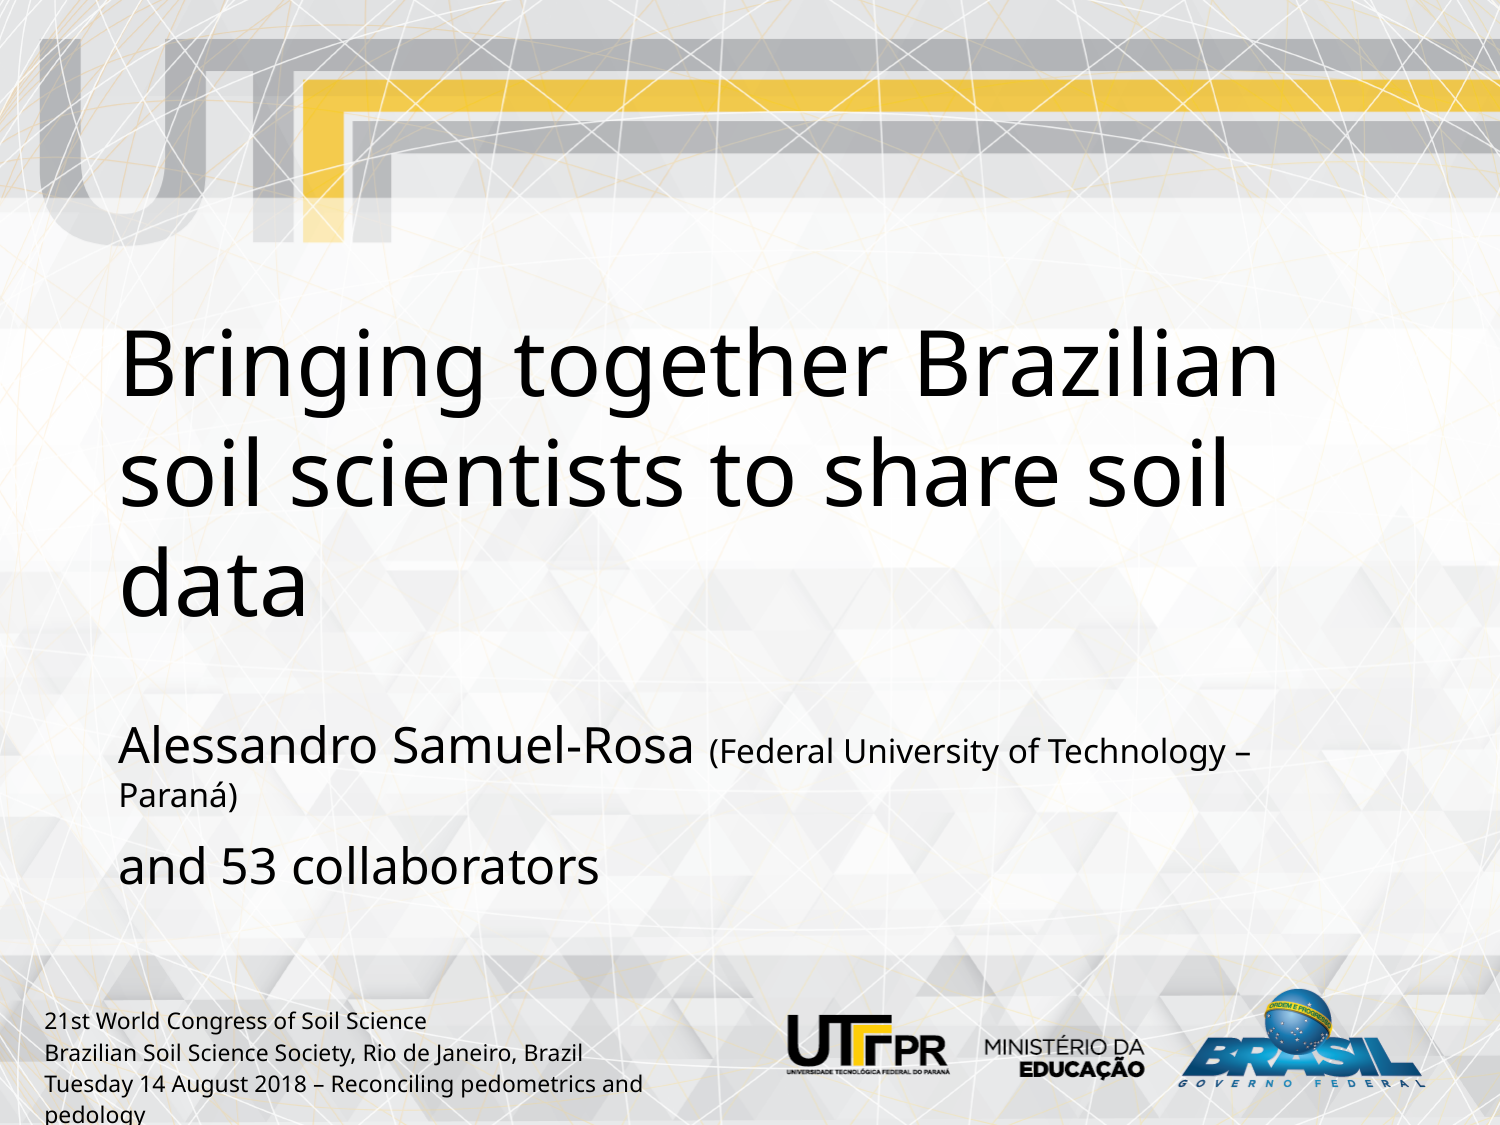

# Bringing together Brazilian soil scientists to share soil data
Alessandro Samuel-Rosa (Federal University of Technology – Paraná)
and 53 collaborators
21st World Congress of Soil Science
Brazilian Soil Science Society, Rio de Janeiro, Brazil
Tuesday 14 August 2018 – Reconciling pedometrics and pedology